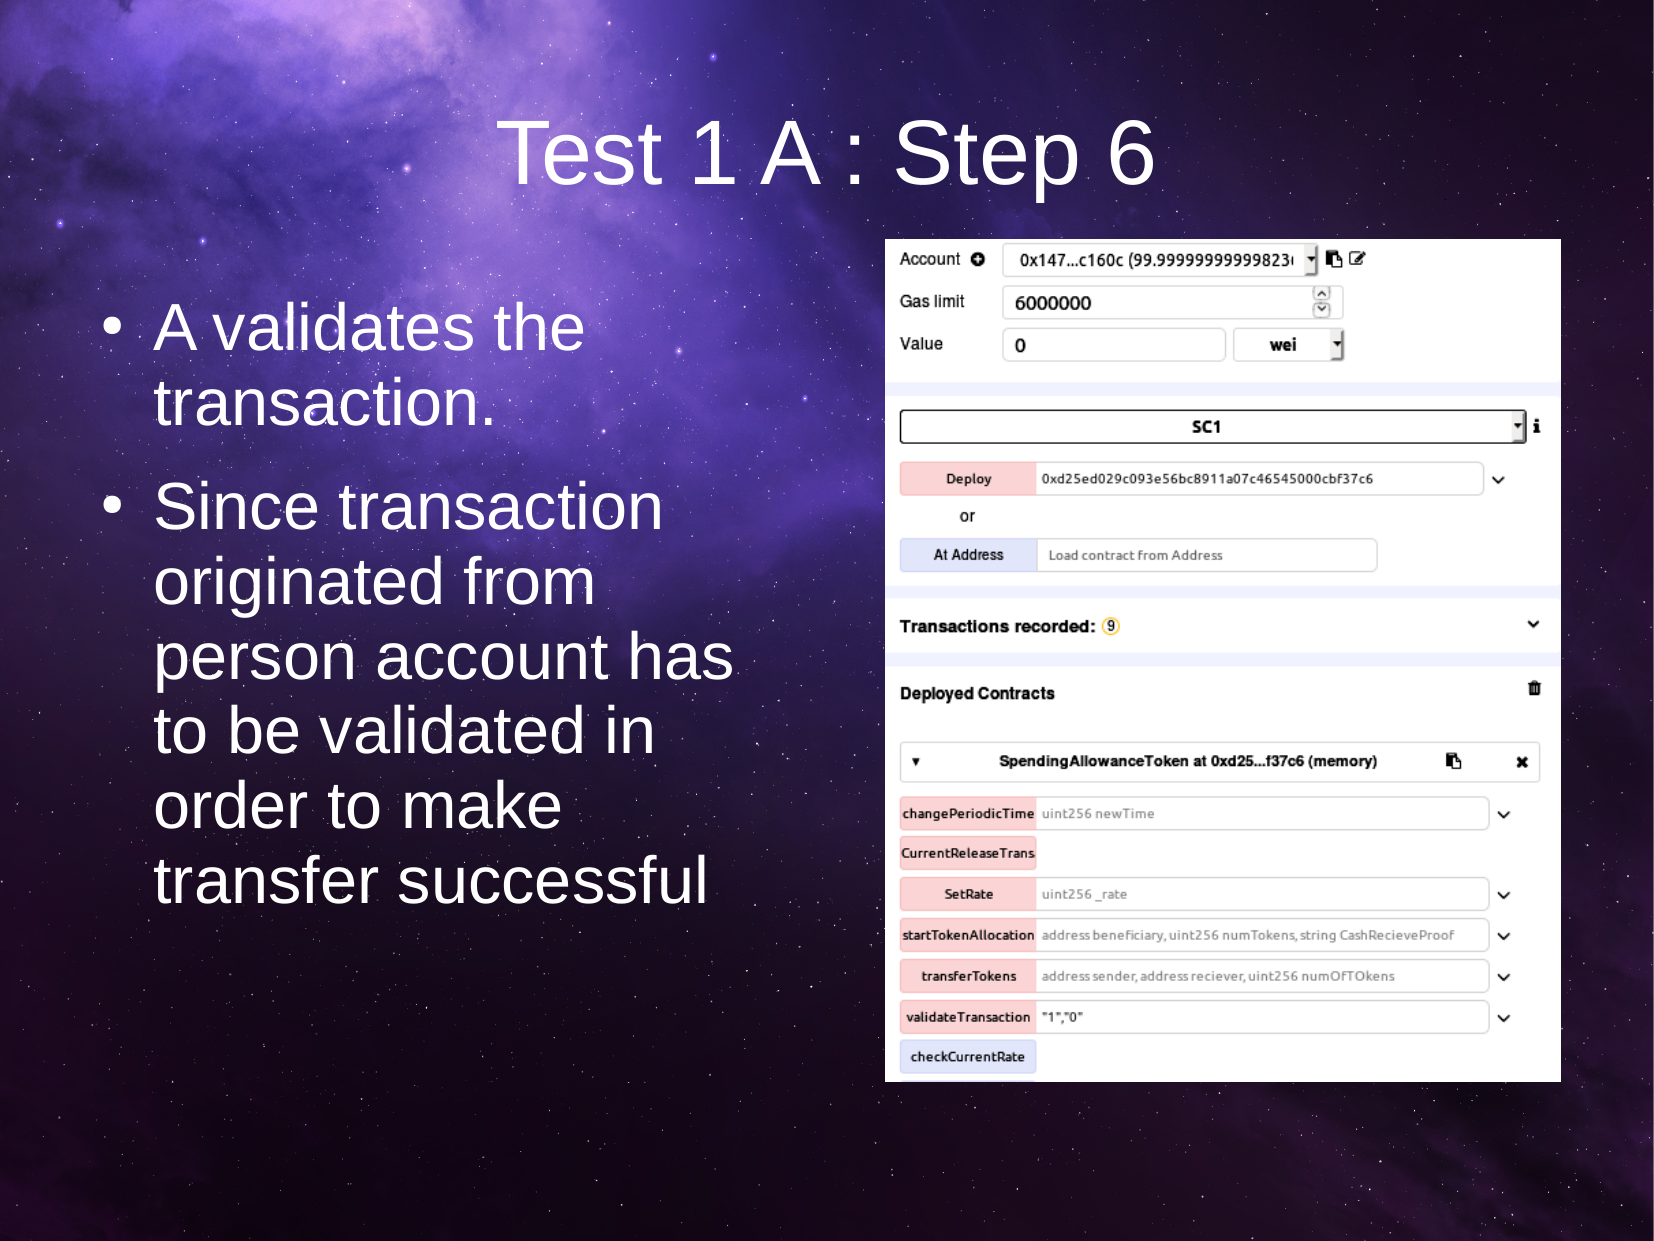

# Test 1 A : Step 6
A validates the transaction.
Since transaction originated from person account has to be validated in order to make transfer successful